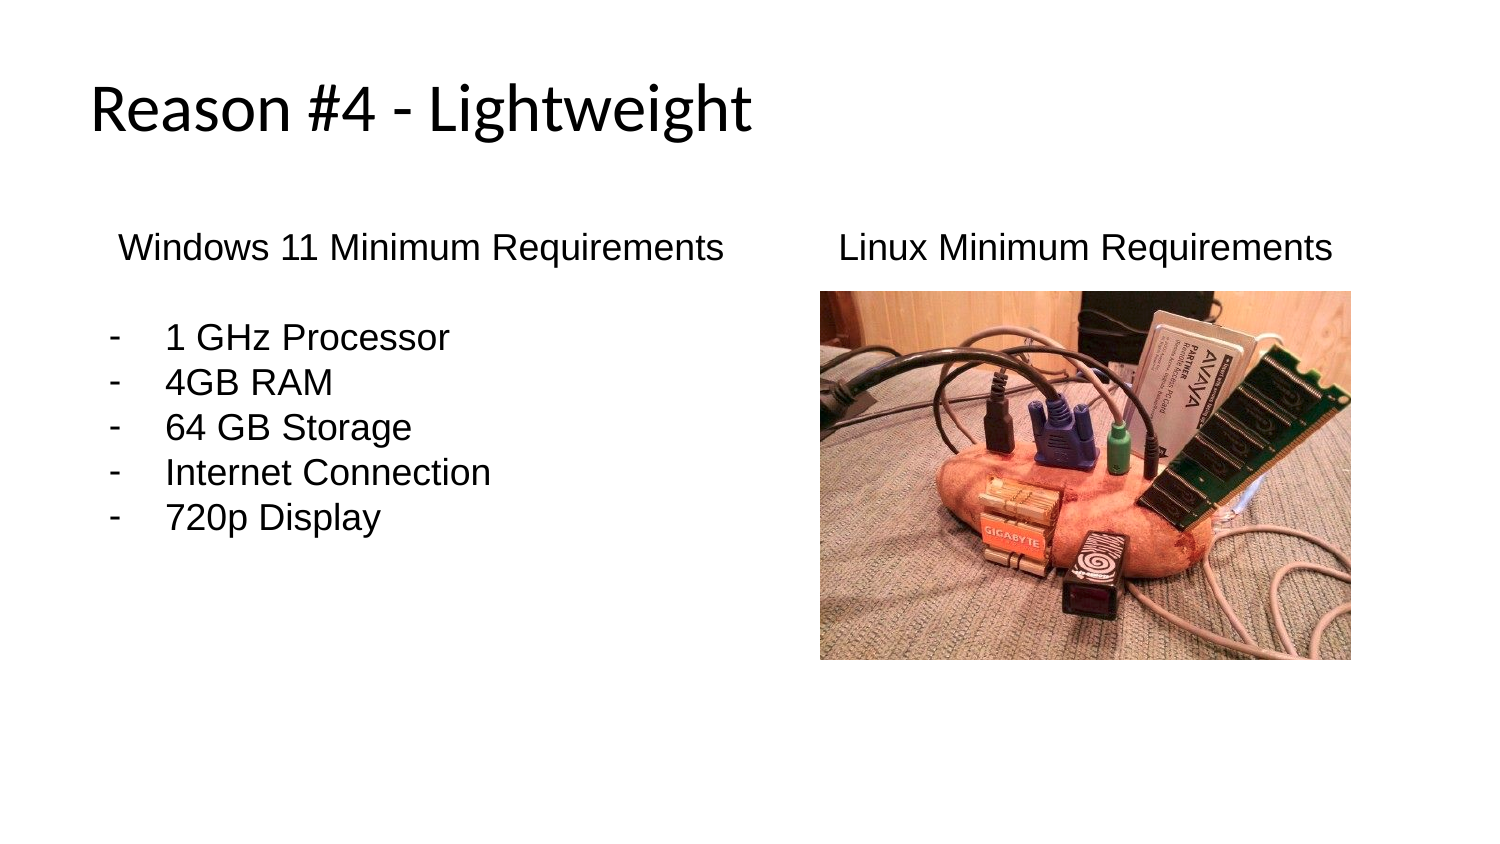

Reason #4 - Lightweight
Windows 11 Minimum Requirements
1 GHz Processor
4GB RAM
64 GB Storage
Internet Connection
720p Display
Linux Minimum Requirements